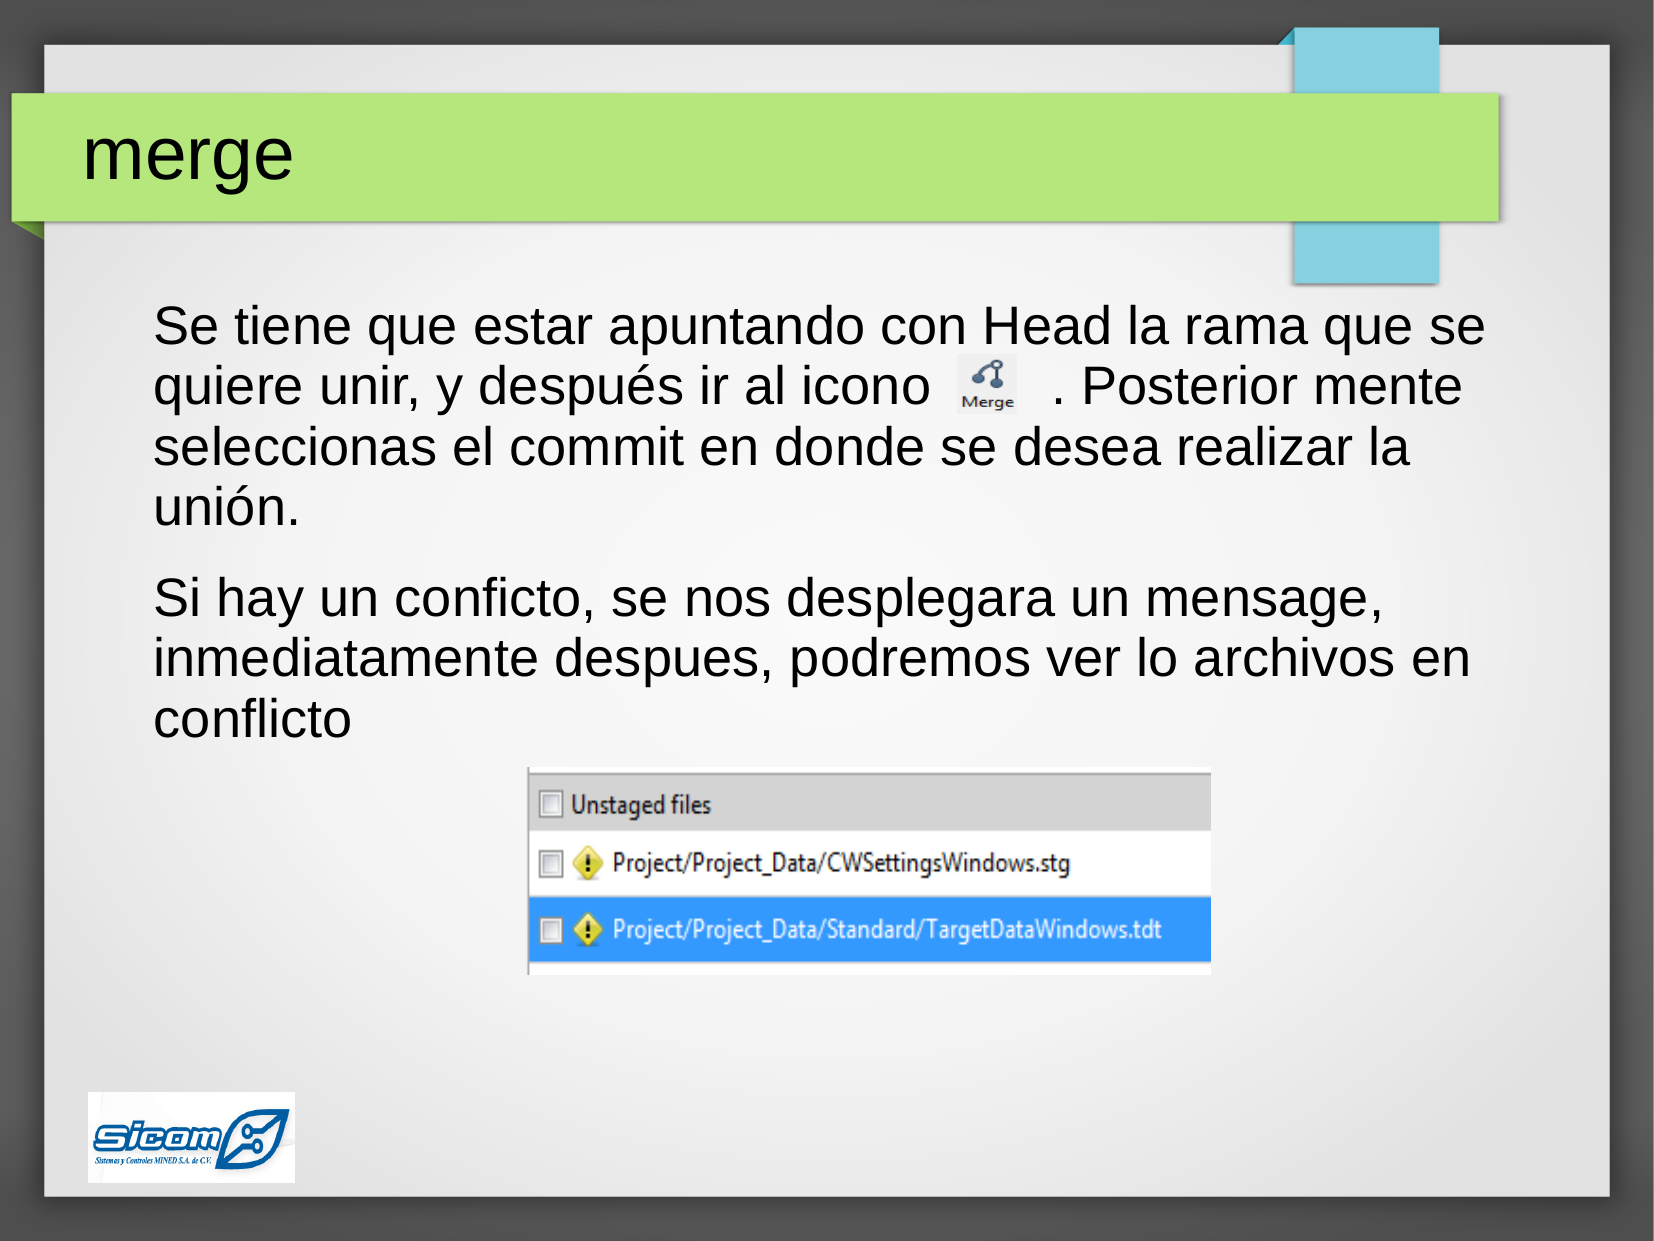

# merge
Se tiene que estar apuntando con Head la rama que se quiere unir, y después ir al icono . Posterior mente seleccionas el commit en donde se desea realizar la unión.
Si hay un conficto, se nos desplegara un mensage, inmediatamente despues, podremos ver lo archivos en conflicto